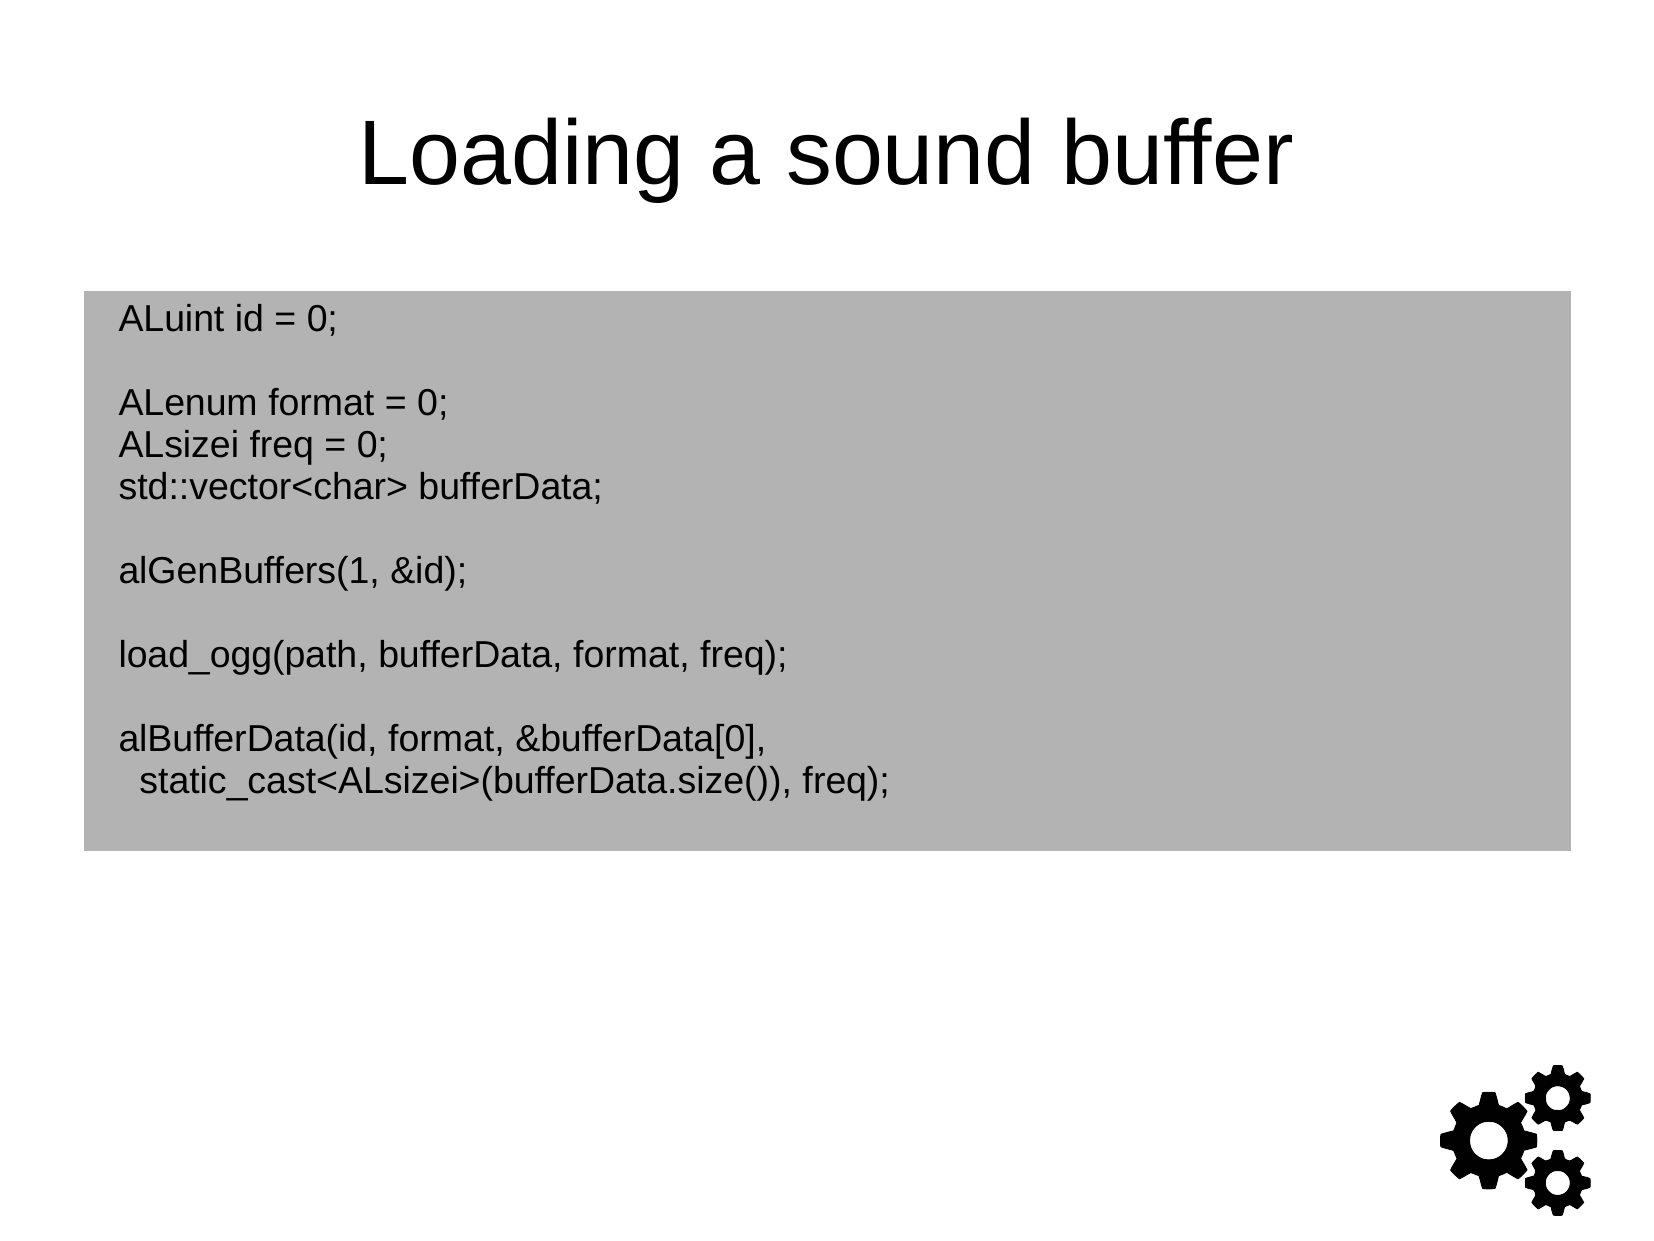

# Loading a sound buffer
| ALuint id = 0; ALenum format = 0; ALsizei freq = 0; std::vector<char> bufferData; alGenBuffers(1, &id); load\_ogg(path, bufferData, format, freq); alBufferData(id, format, &bufferData[0], static\_cast<ALsizei>(bufferData.size()), freq); |
| --- |